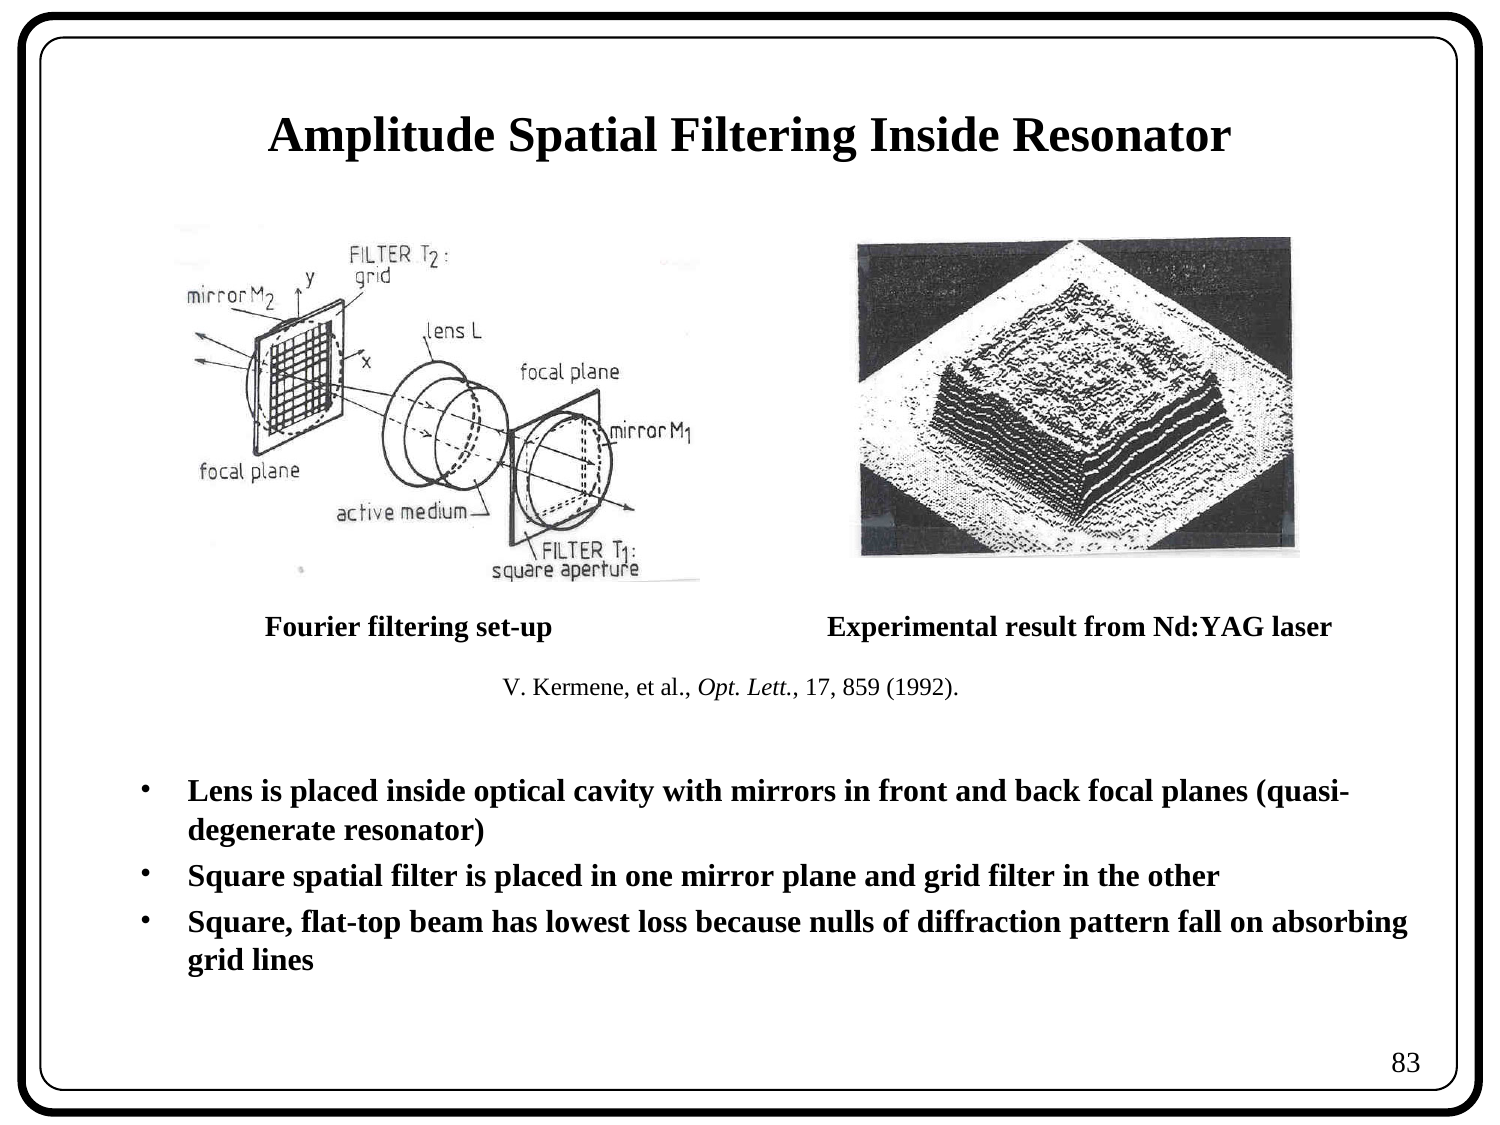

# Amplitude Spatial Filtering Inside Resonator
Fourier filtering set-up
Experimental result from Nd:YAG laser
V. Kermene, et al., Opt. Lett., 17, 859 (1992).
Lens is placed inside optical cavity with mirrors in front and back focal planes (quasi-degenerate resonator)
Square spatial filter is placed in one mirror plane and grid filter in the other
Square, flat-top beam has lowest loss because nulls of diffraction pattern fall on absorbing grid lines